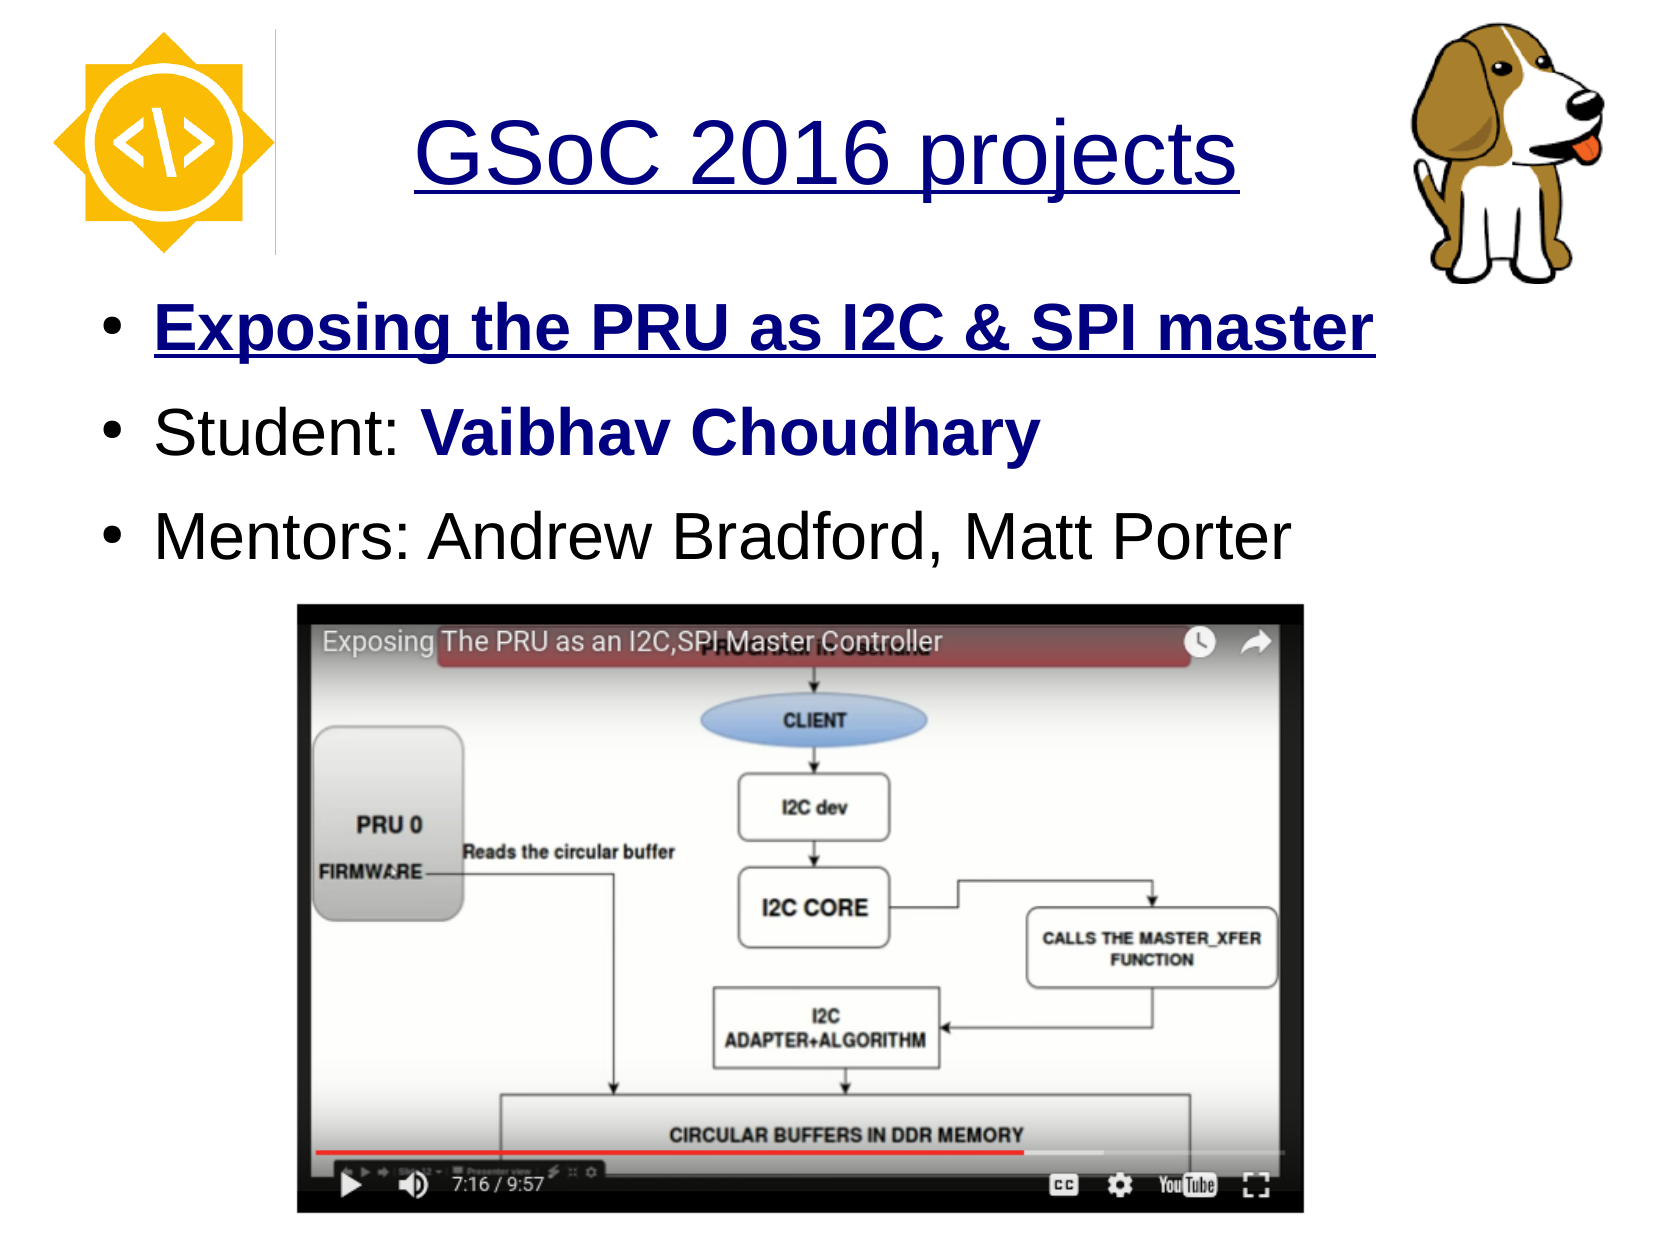

# GSoC 2016 projects
Exposing the PRU as I2C & SPI master
Student: Vaibhav Choudhary
Mentors: Andrew Bradford, Matt Porter